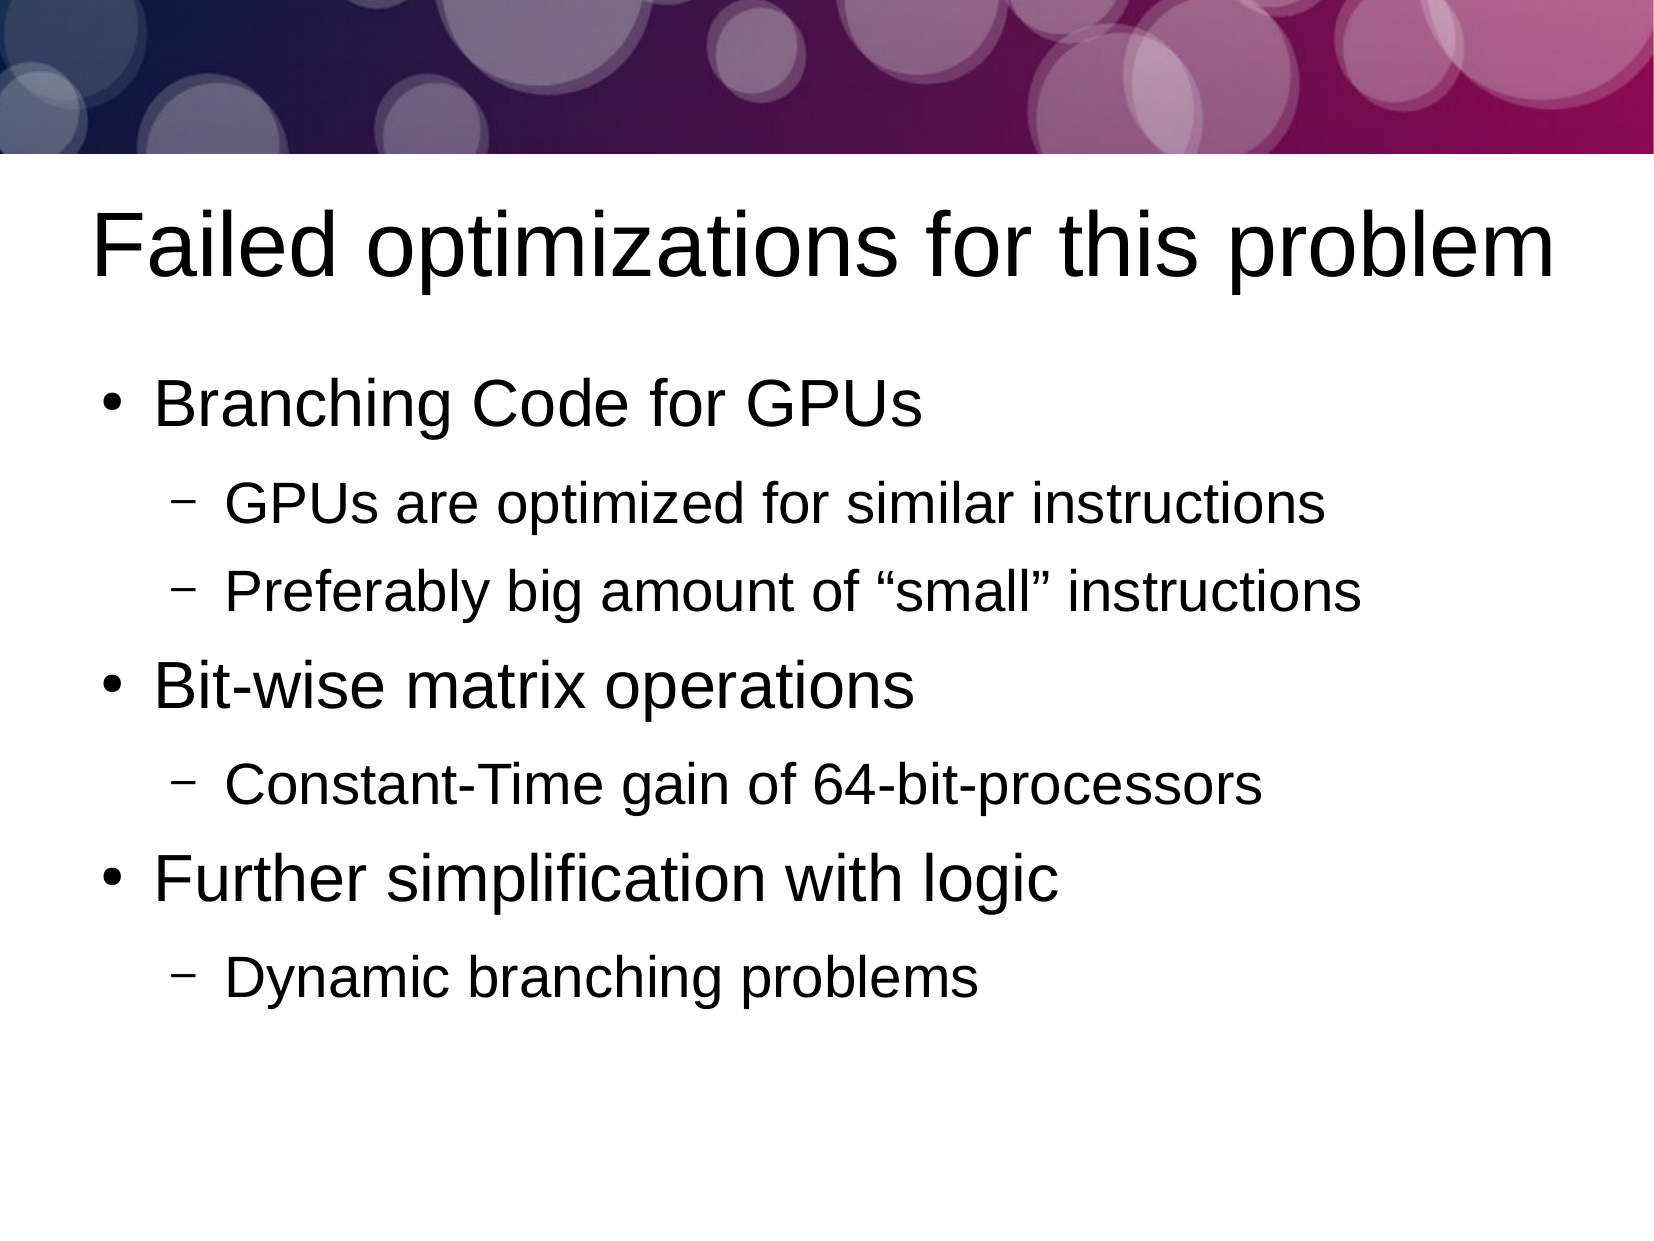

# Failed optimizations for this problem
Branching Code for GPUs
GPUs are optimized for similar instructions
Preferably big amount of “small” instructions
Bit-wise matrix operations
Constant-Time gain of 64-bit-processors
Further simplification with logic
Dynamic branching problems